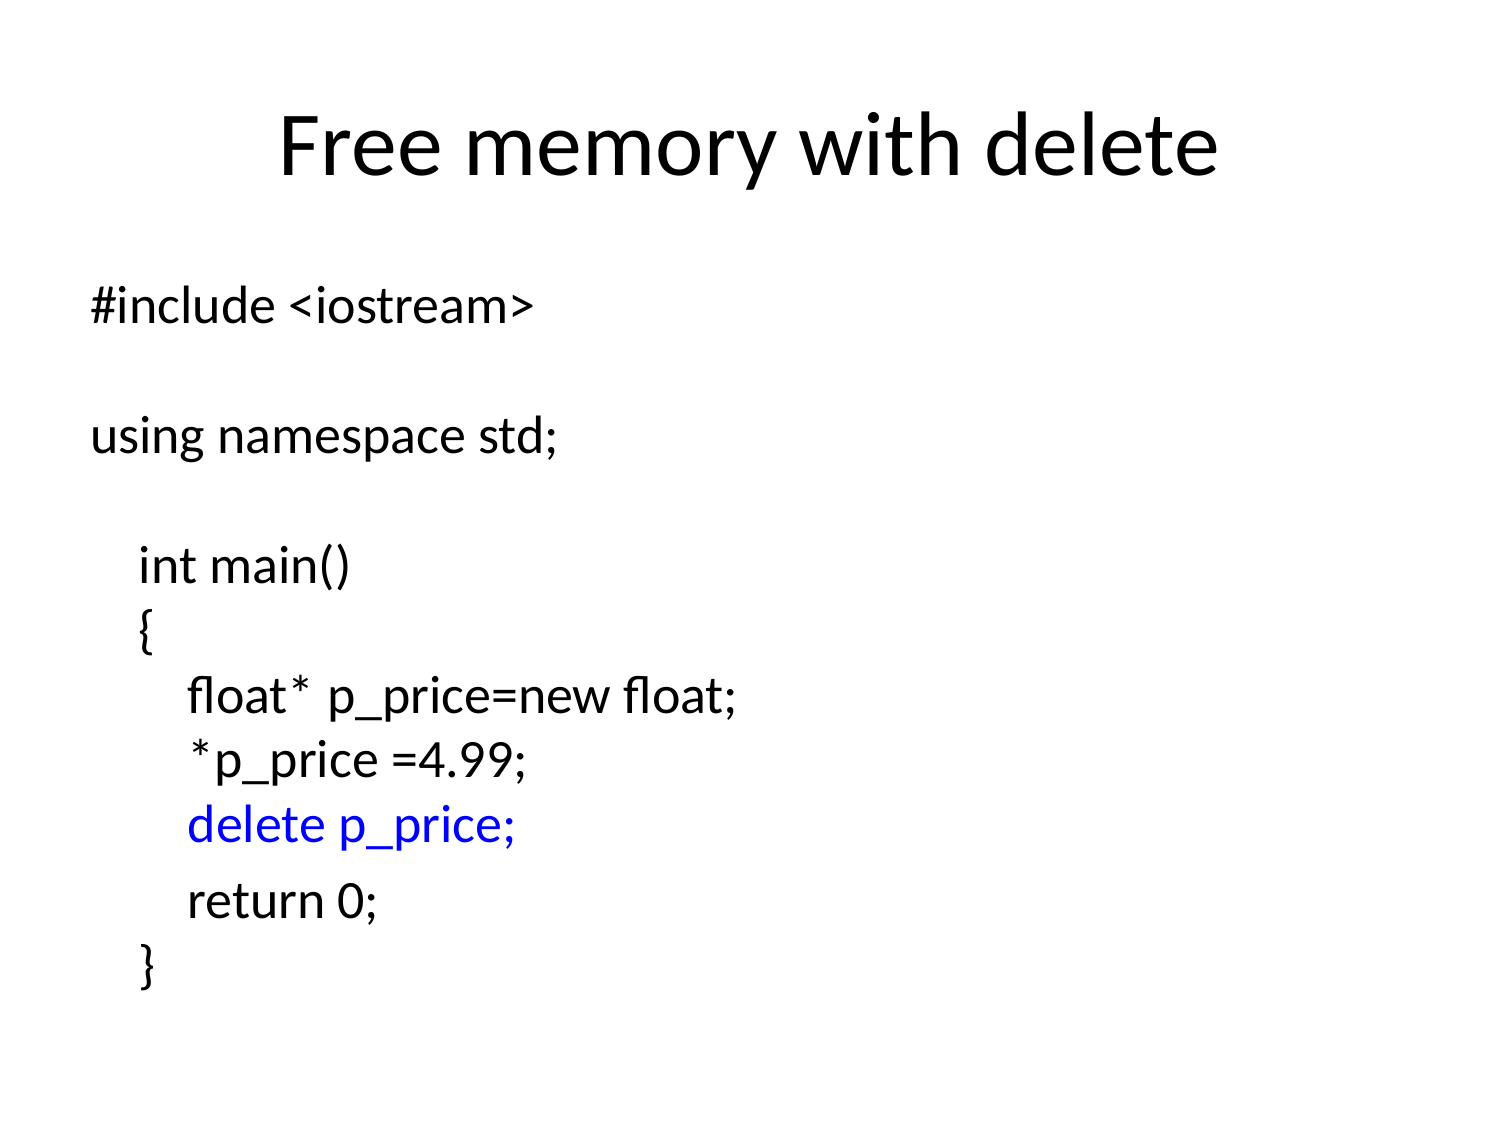

# Free memory with delete
#include <iostream>
using namespace std;
 int main()
 {
 float* p_price=new float;
 *p_price =4.99;
 delete p_price;
 return 0;
 }